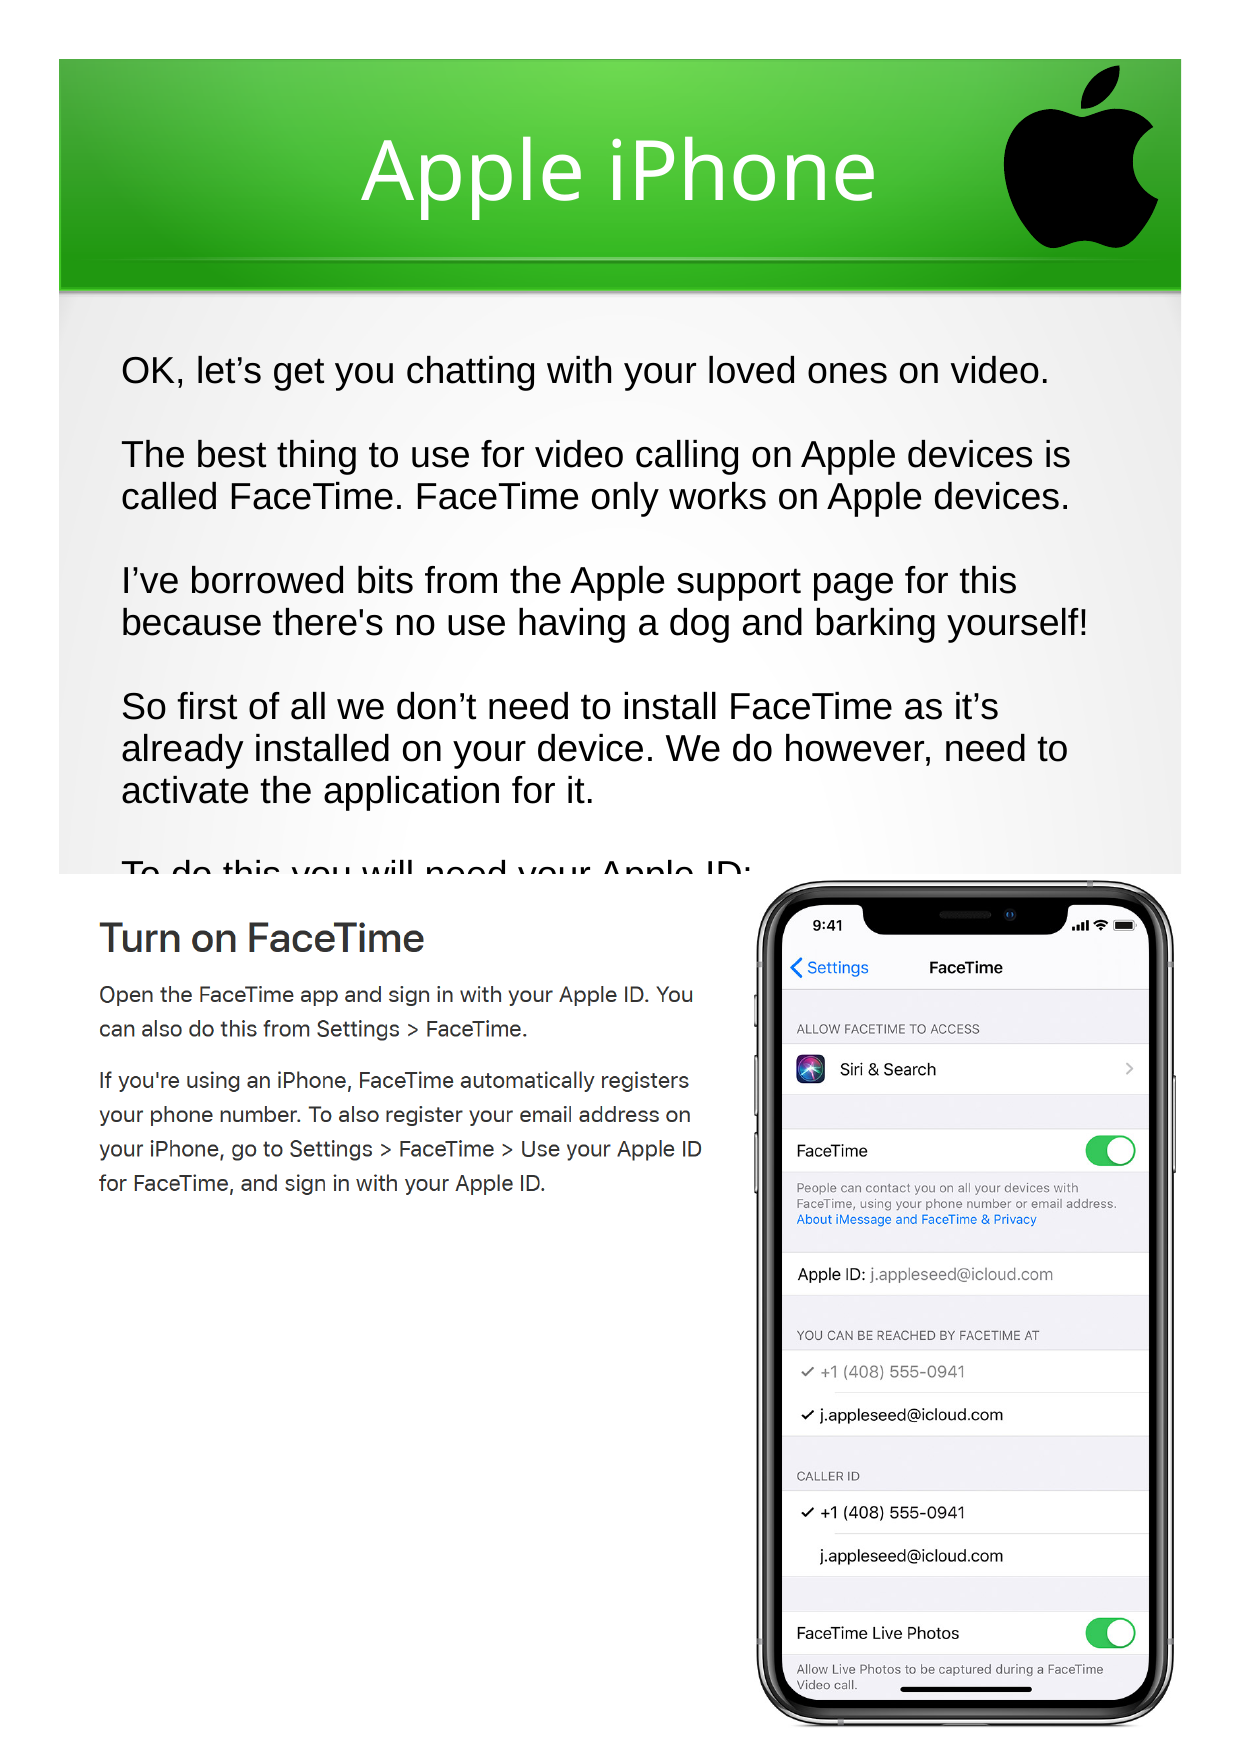

# Apple iPhone
OK, let’s get you chatting with your loved ones on video.
The best thing to use for video calling on Apple devices is called FaceTime. FaceTime only works on Apple devices.
I’ve borrowed bits from the Apple support page for this because there's no use having a dog and barking yourself!
So first of all we don’t need to install FaceTime as it’s already installed on your device. We do however, need to activate the application for it.
To do this you will need your Apple ID: